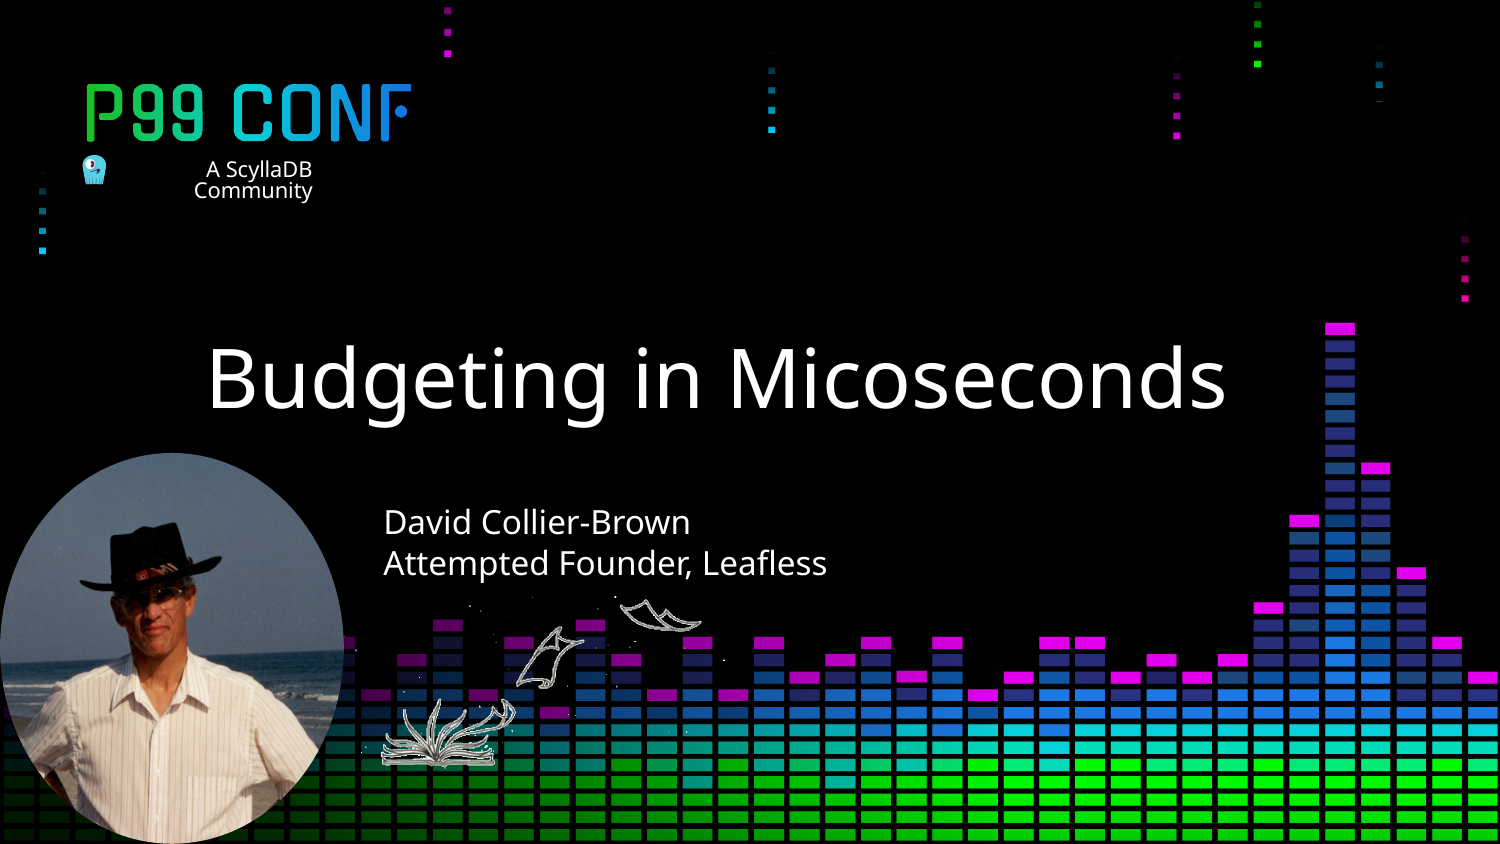

# TTime Budgeting at Runtime
TTime Budgeting at Runtime
Budgeting in Micoseconds
David Collier-Brown
Attempted Founder, Leafless